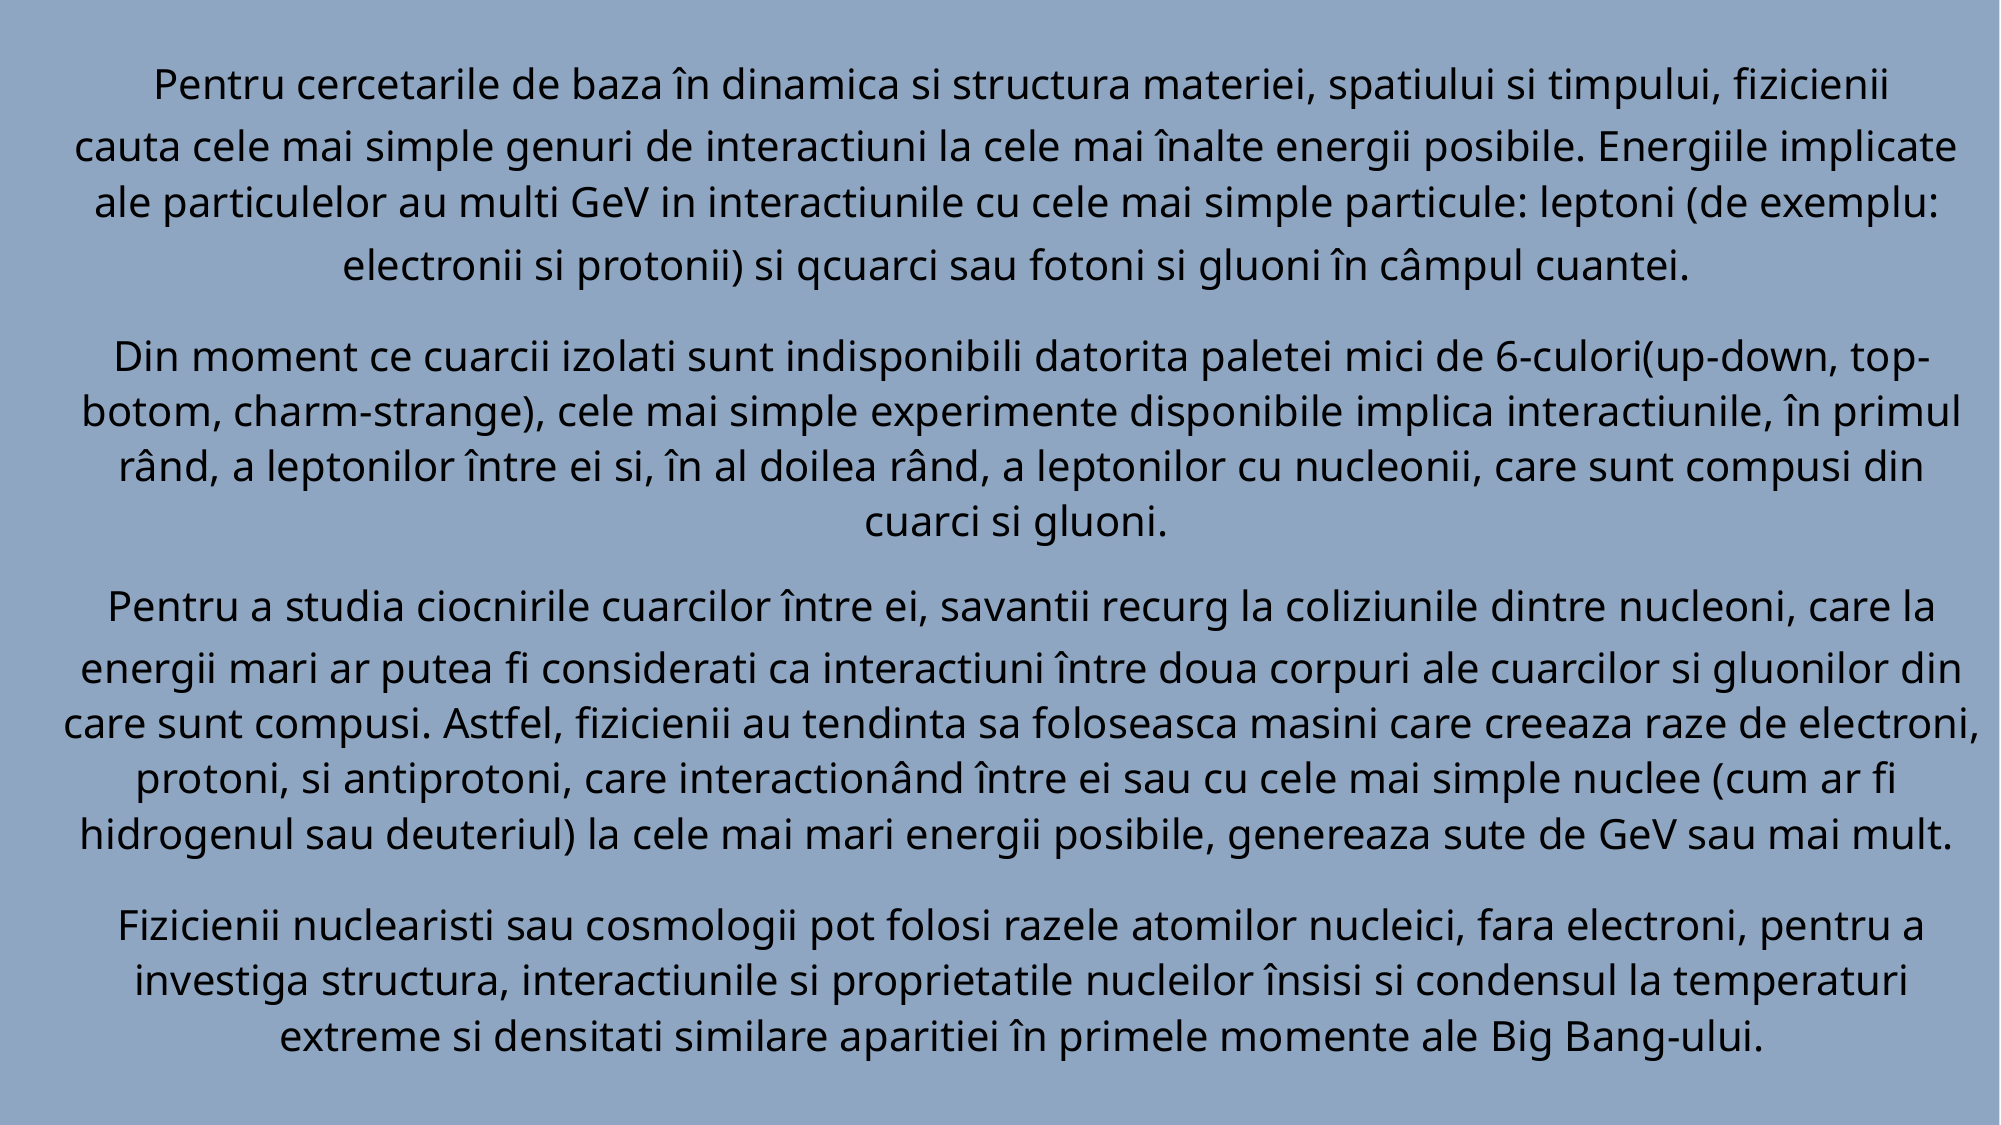

# Pentru cercetarile de baza în dinamica si structura materiei, spatiului si timpului, fizicienii cauta cele mai simple genuri de interactiuni la cele mai înalte energii posibile. Energiile implicate ale particulelor au multi GeV in interactiunile cu cele mai simple particule: leptoni (de exemplu: electronii si protonii) si qcuarci sau fotoni si gluoni în câmpul cuantei.
Din moment ce cuarcii izolati sunt indisponibili datorita paletei mici de 6-culori(up-down, top-botom, charm-strange), cele mai simple experimente disponibile implica interactiunile, în primul rând, a leptonilor între ei si, în al doilea rând, a leptonilor cu nucleonii, care sunt compusi din cuarci si gluoni.
Pentru a studia ciocnirile cuarcilor între ei, savantii recurg la coliziunile dintre nucleoni, care la energii mari ar putea fi considerati ca interactiuni între doua corpuri ale cuarcilor si gluonilor din care sunt compusi. Astfel, fizicienii au tendinta sa foloseasca masini care creeaza raze de electroni, protoni, si antiprotoni, care interactionând între ei sau cu cele mai simple nuclee (cum ar fi hidrogenul sau deuteriul) la cele mai mari energii posibile, genereaza sute de GeV sau mai mult.
Fizicienii nuclearisti sau cosmologii pot folosi razele atomilor nucleici, fara electroni, pentru a investiga structura, interactiunile si proprietatile nucleilor însisi si condensul la temperaturi extreme si densitati similare aparitiei în primele momente ale Big Bang-ului.